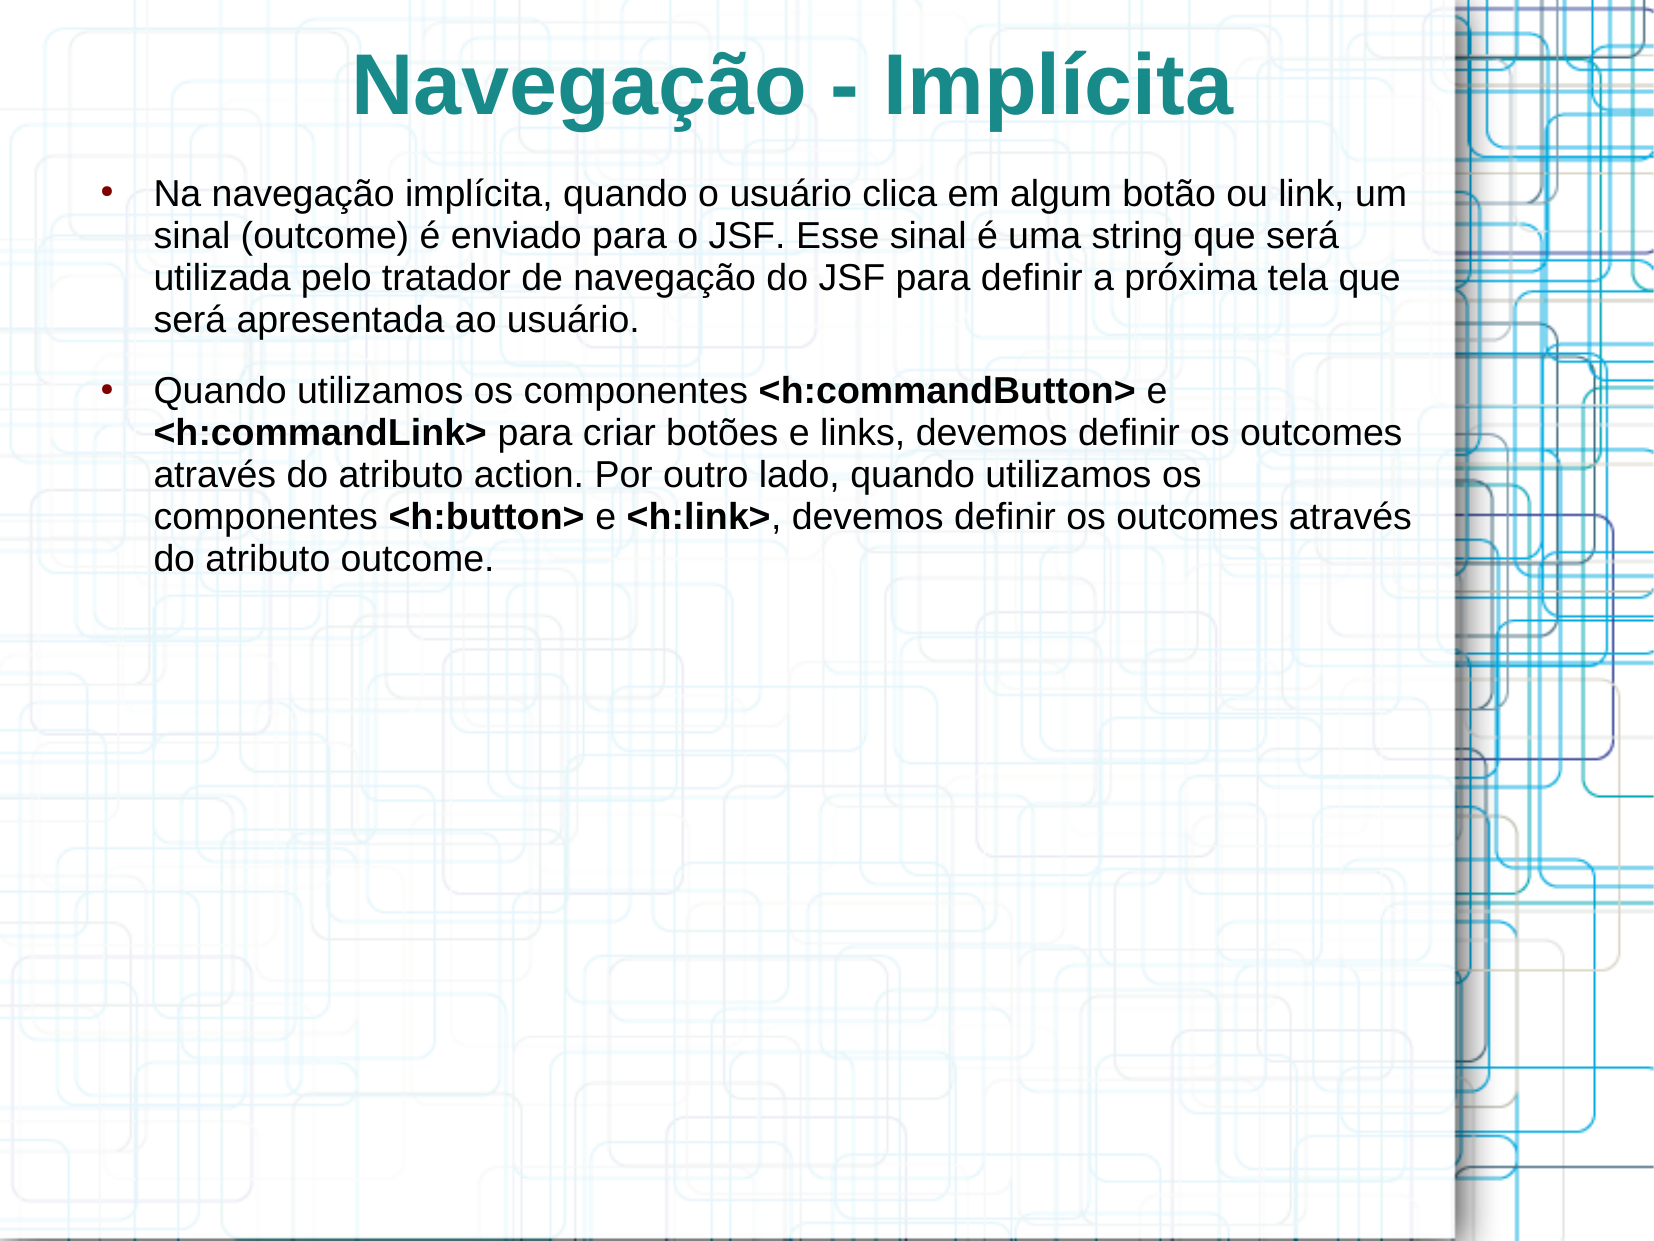

Navegação - Implícita
Na navegação implícita, quando o usuário clica em algum botão ou link, um sinal (outcome) é enviado para o JSF. Esse sinal é uma string que será utilizada pelo tratador de navegação do JSF para definir a próxima tela que será apresentada ao usuário.
Quando utilizamos os componentes <h:commandButton> e <h:commandLink> para criar botões e links, devemos definir os outcomes através do atributo action. Por outro lado, quando utilizamos os componentes <h:button> e <h:link>, devemos definir os outcomes através do atributo outcome.
#